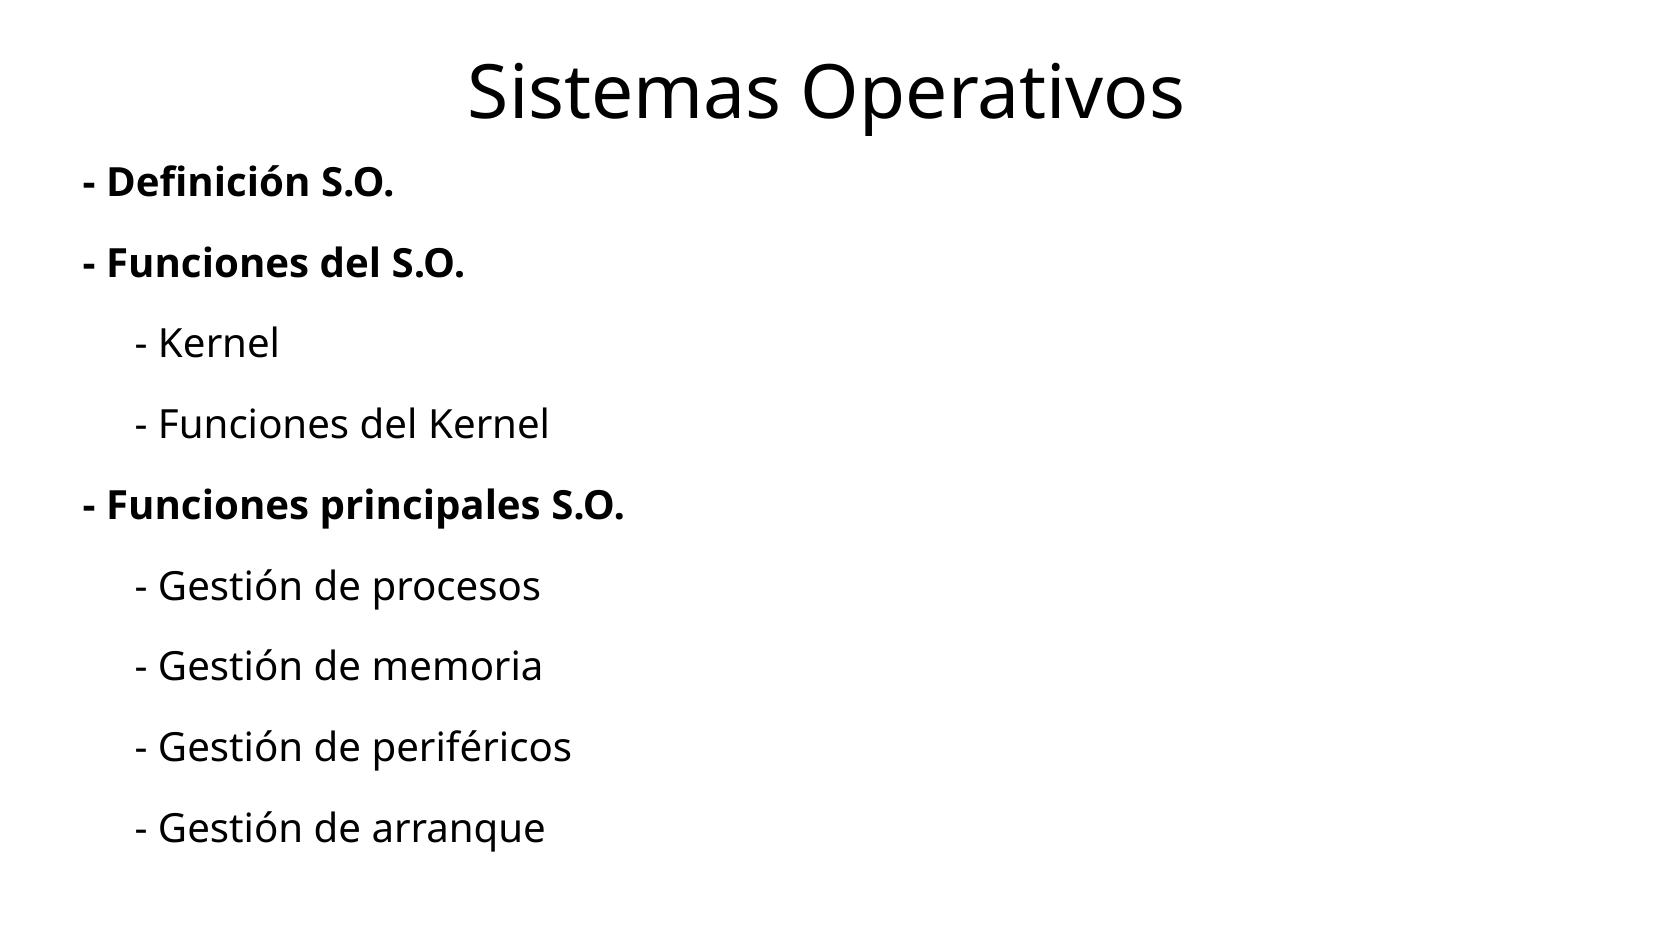

# Sistemas Operativos
- Definición S.O.
- Funciones del S.O.
- Kernel
- Funciones del Kernel
- Funciones principales S.O.
- Gestión de procesos
- Gestión de memoria
- Gestión de periféricos
- Gestión de arranque